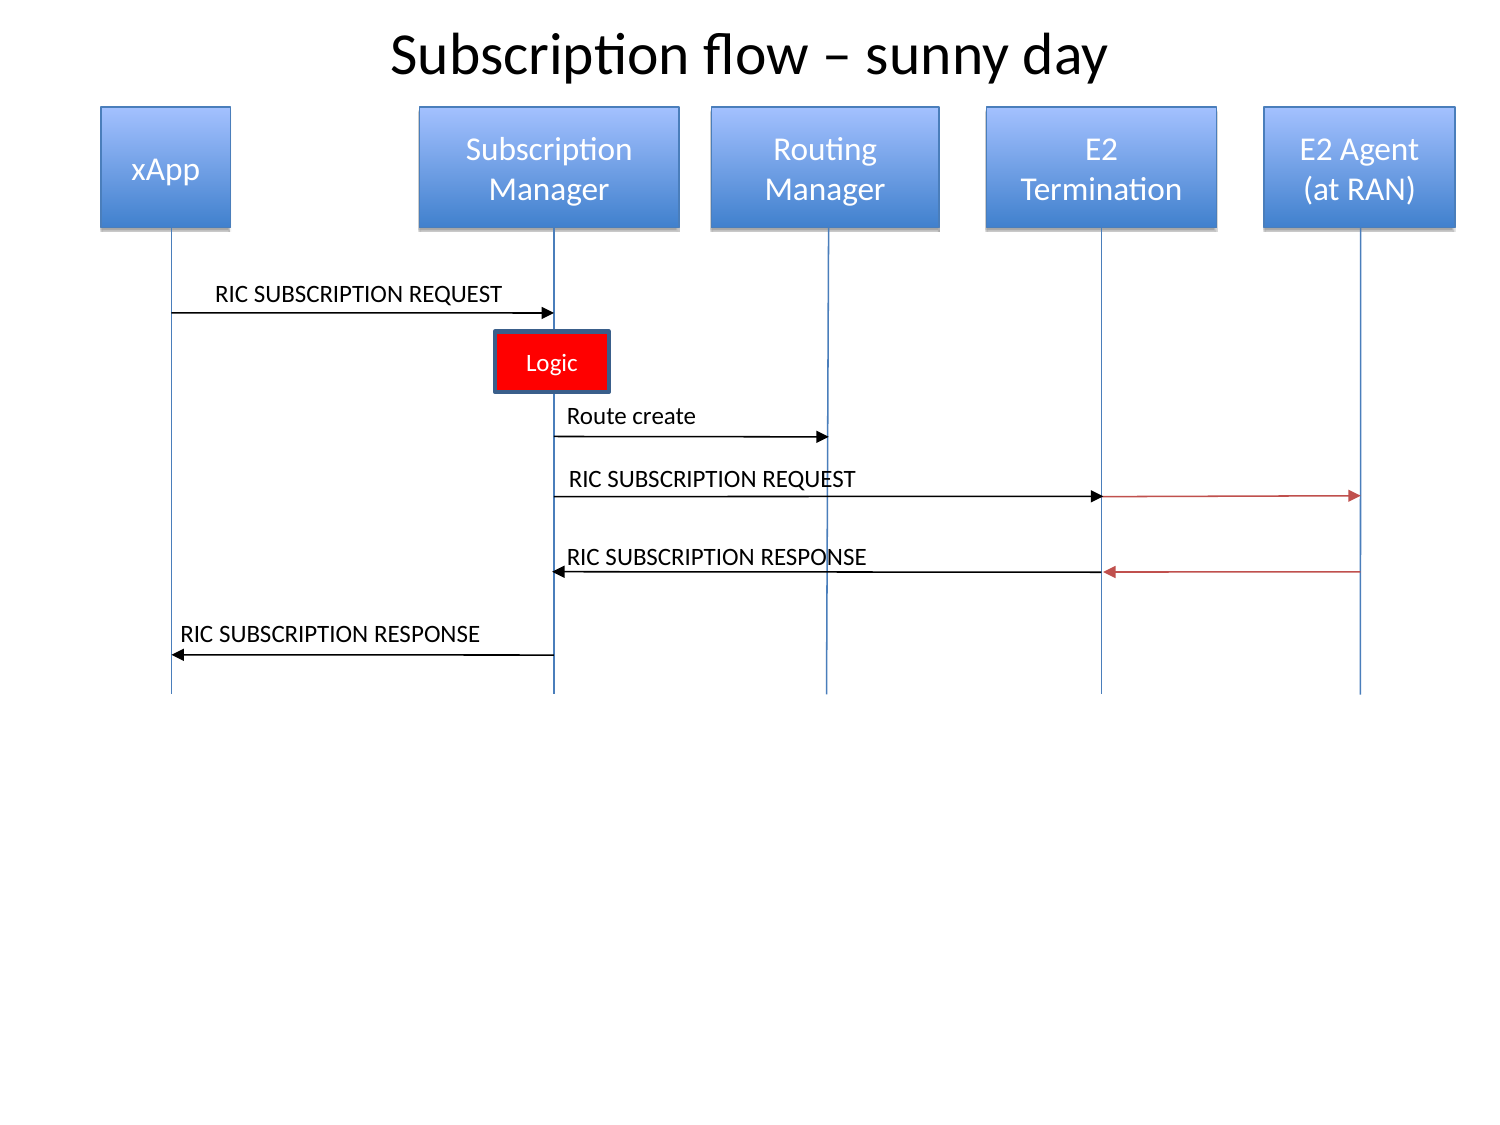

# Subscription flow – sunny day
xApp
Subscription Manager
Routing
Manager
E2 Termination
E2 Agent
(at RAN)
RIC SUBSCRIPTION REQUEST
 Logic
Route create
RIC SUBSCRIPTION REQUEST
RIC SUBSCRIPTION RESPONSE
RIC SUBSCRIPTION RESPONSE